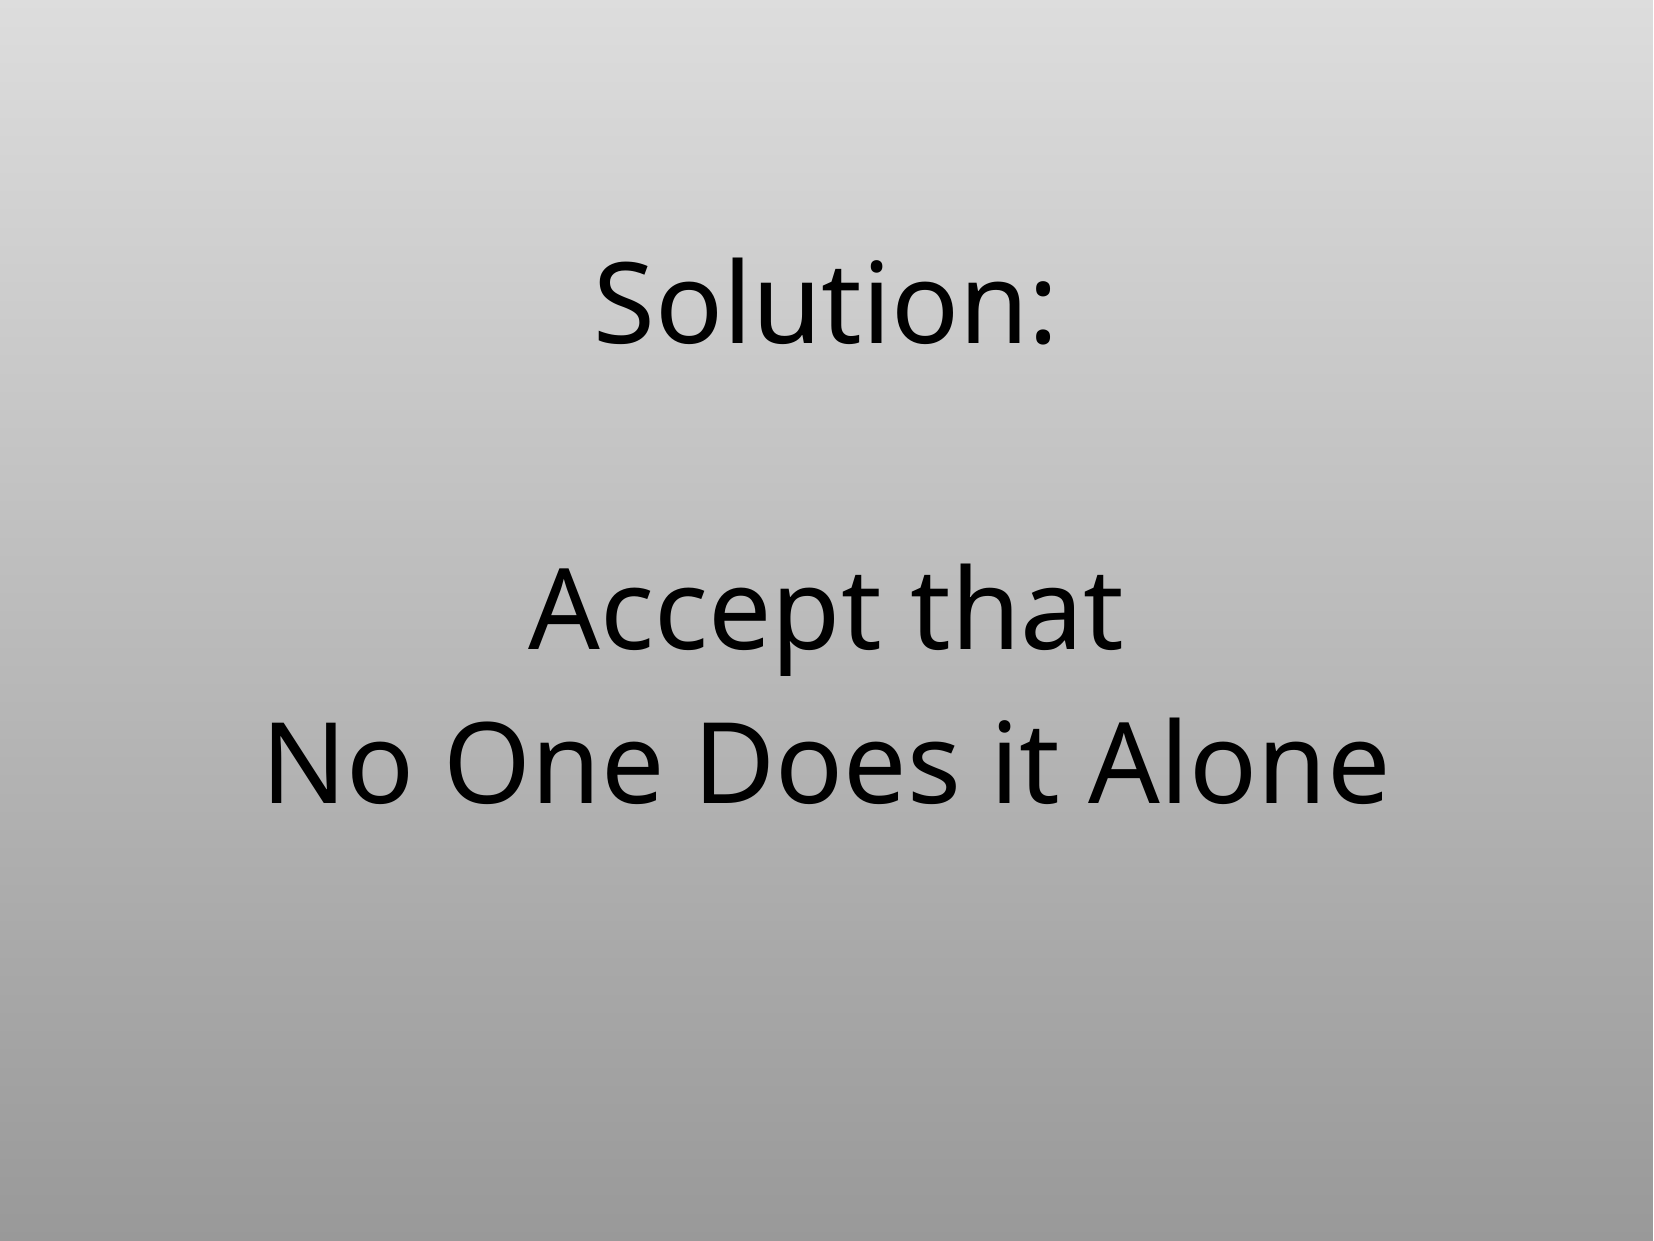

# Solution:
Accept that
No One Does it Alone